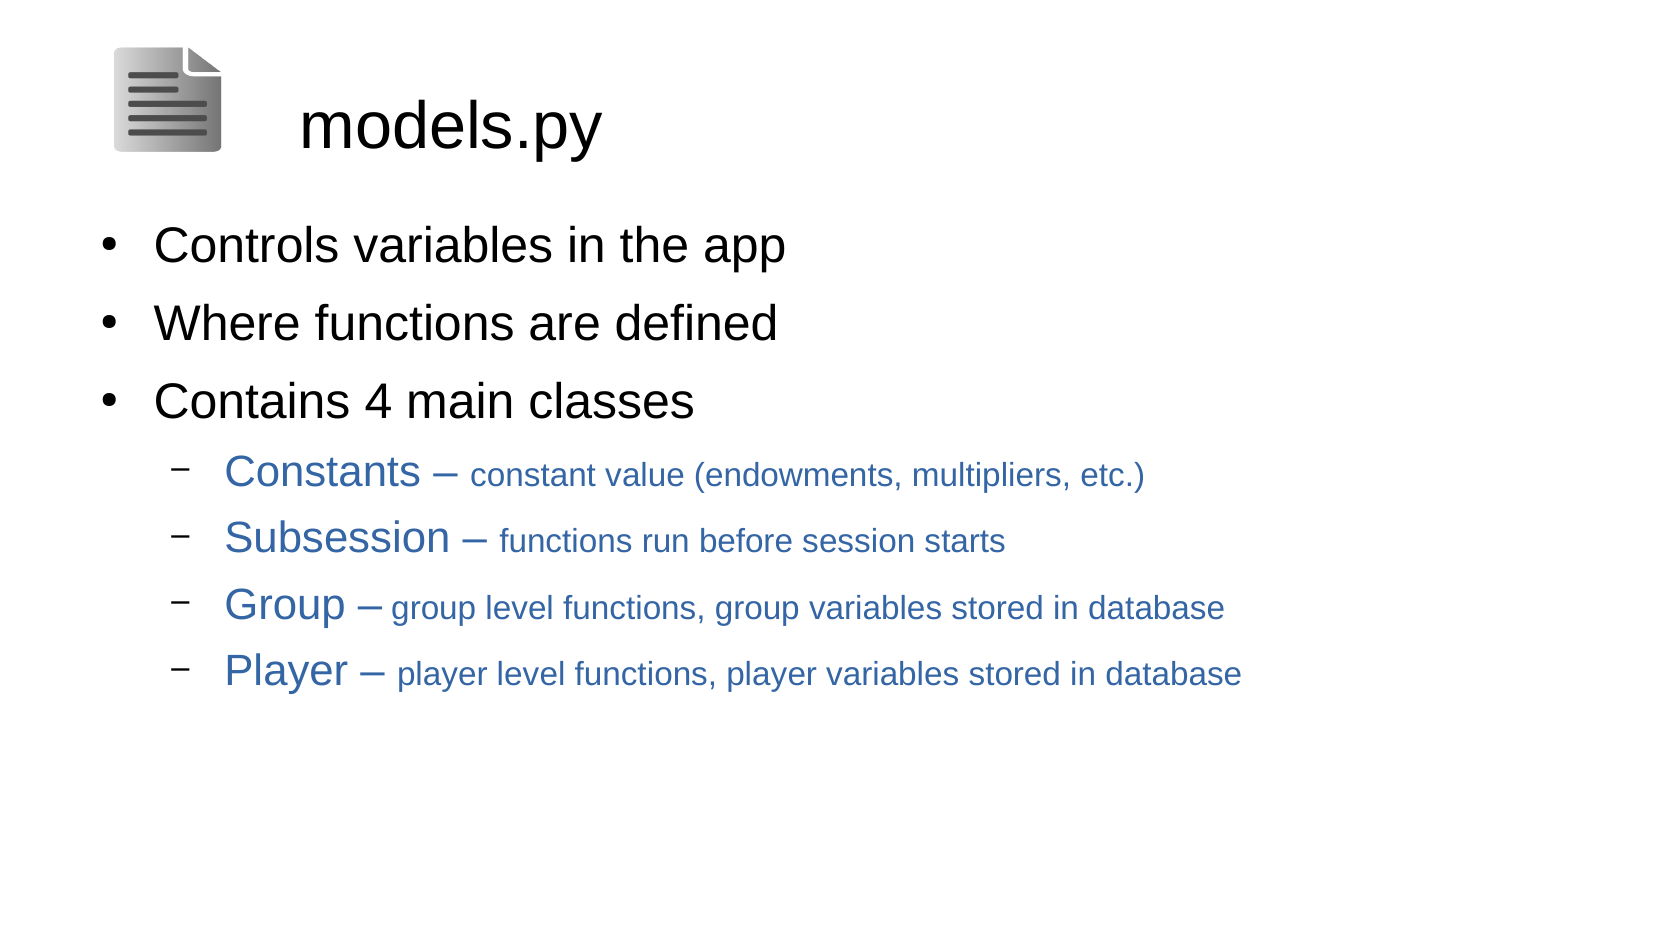

models.py
# Controls variables in the app
Where functions are defined
Contains 4 main classes
Constants – constant value (endowments, multipliers, etc.)
Subsession – functions run before session starts
Group – group level functions, group variables stored in database
Player – player level functions, player variables stored in database